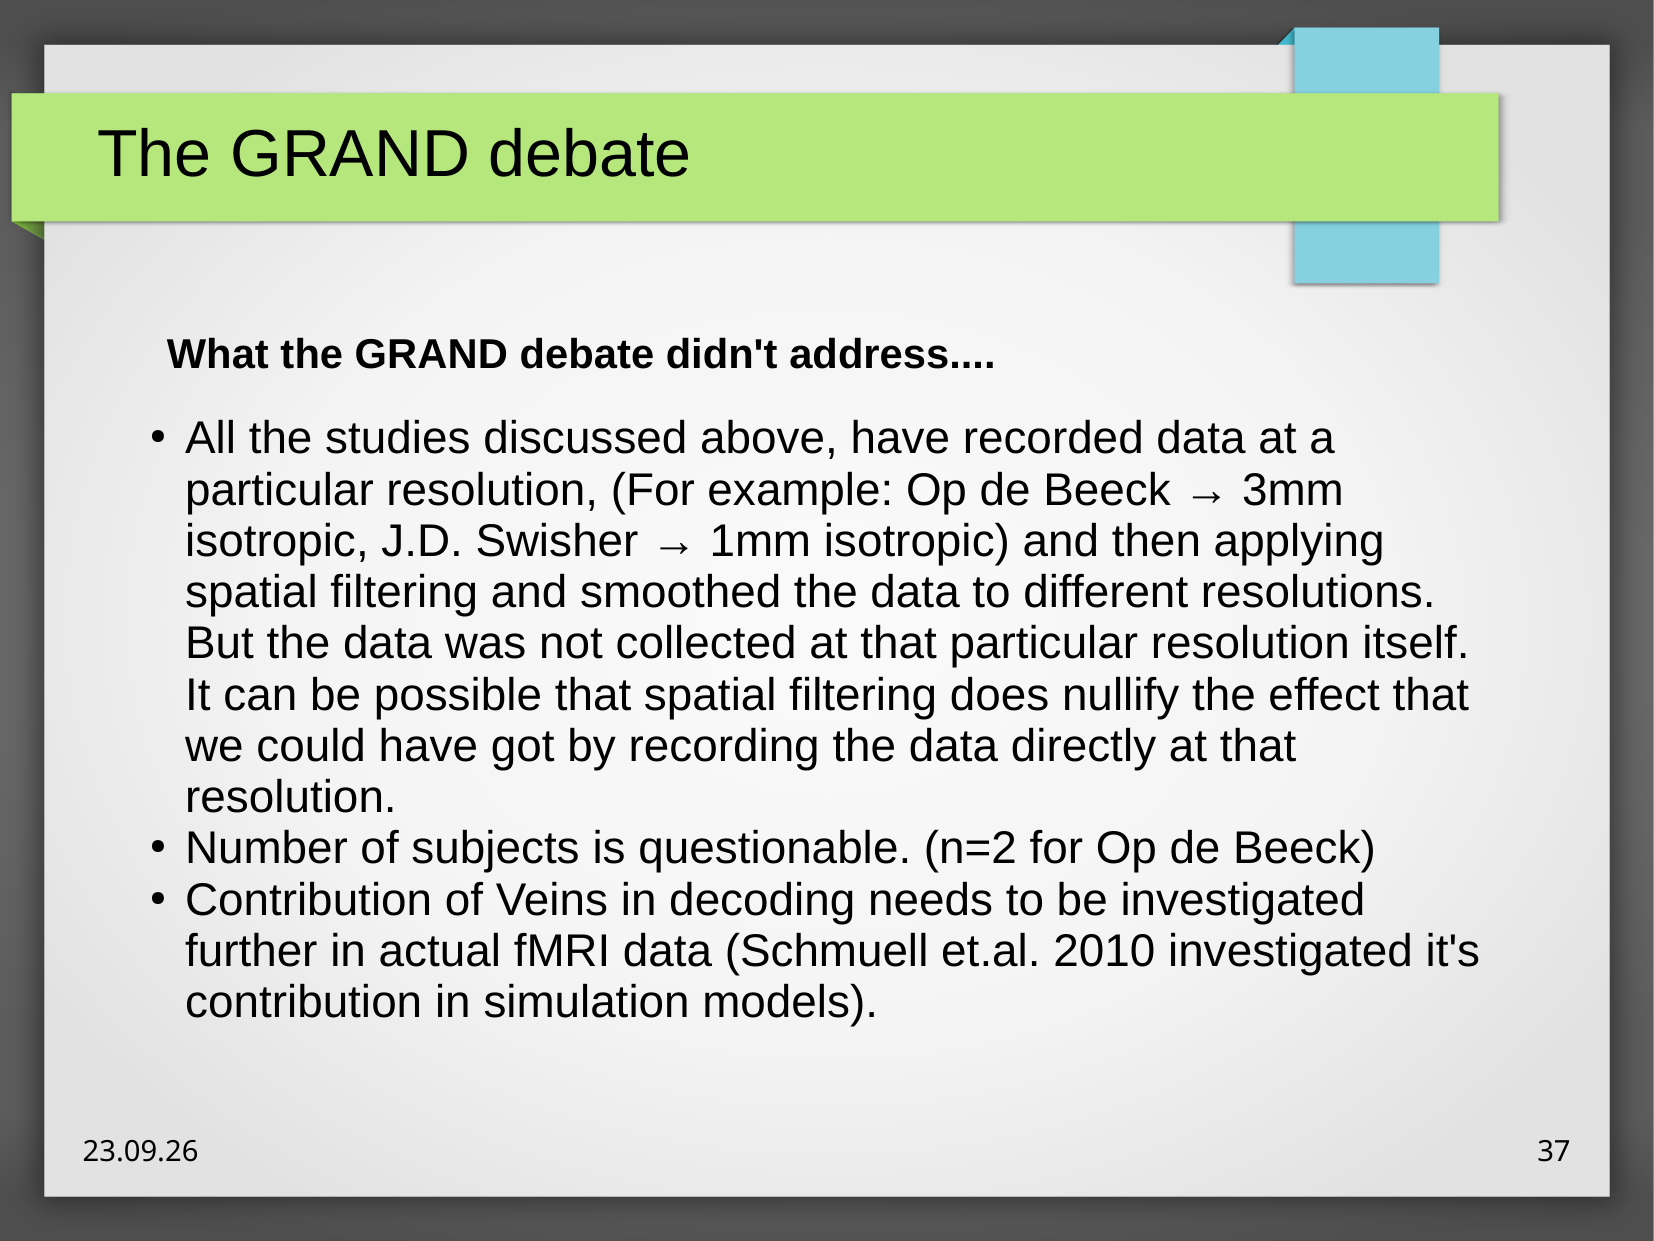

The GRAND debate
What the GRAND debate didn't address....
All the studies discussed above, have recorded data at a particular resolution, (For example: Op de Beeck → 3mm isotropic, J.D. Swisher → 1mm isotropic) and then applying spatial filtering and smoothed the data to different resolutions. But the data was not collected at that particular resolution itself. It can be possible that spatial filtering does nullify the effect that we could have got by recording the data directly at that resolution.
Number of subjects is questionable. (n=2 for Op de Beeck)
Contribution of Veins in decoding needs to be investigated further in actual fMRI data (Schmuell et.al. 2010 investigated it's contribution in simulation models).
37